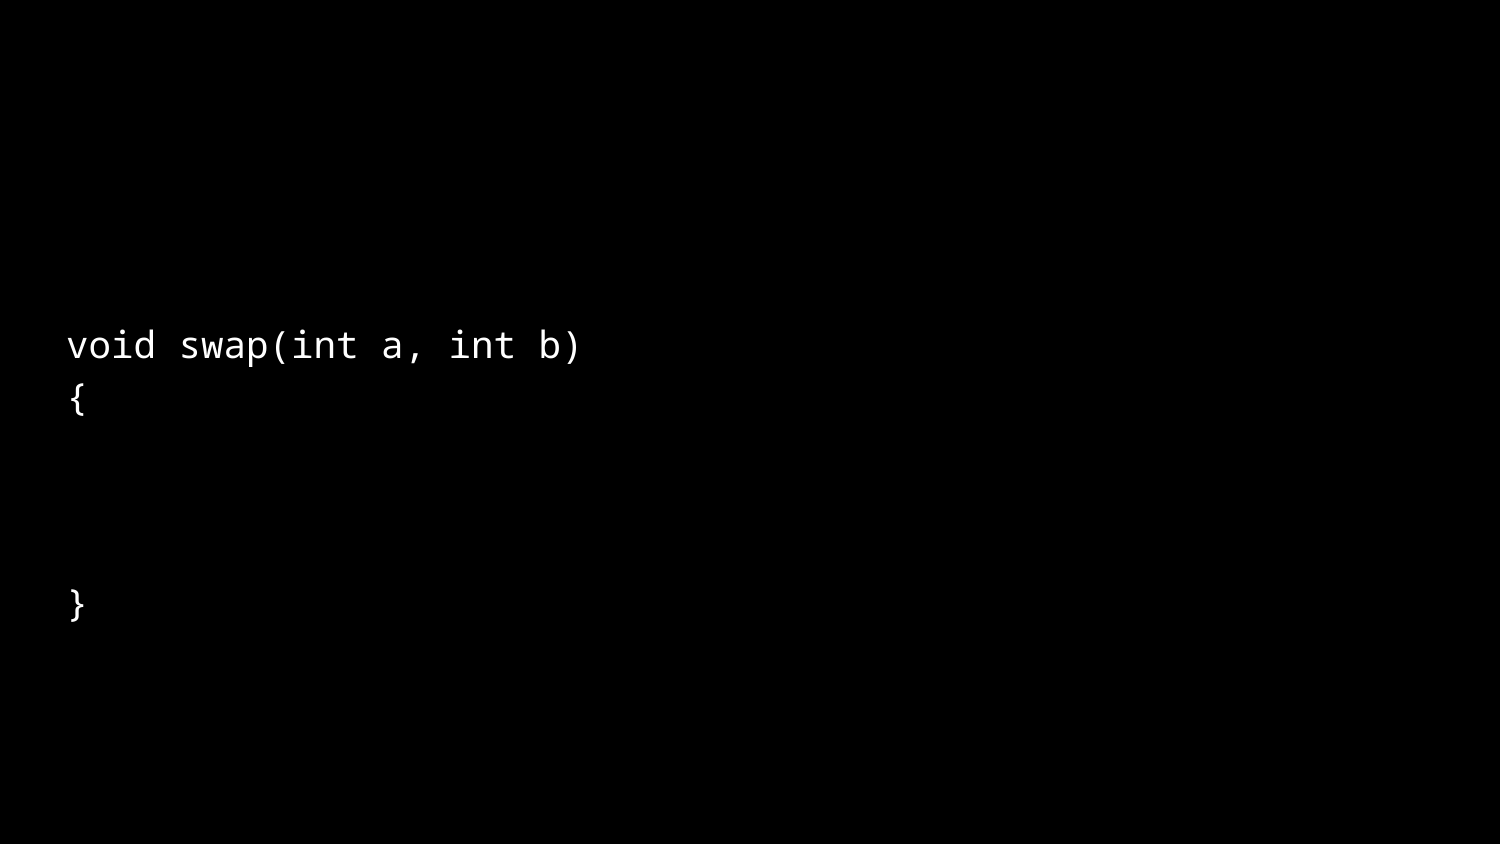

# void swap(int a, int b)
{
}